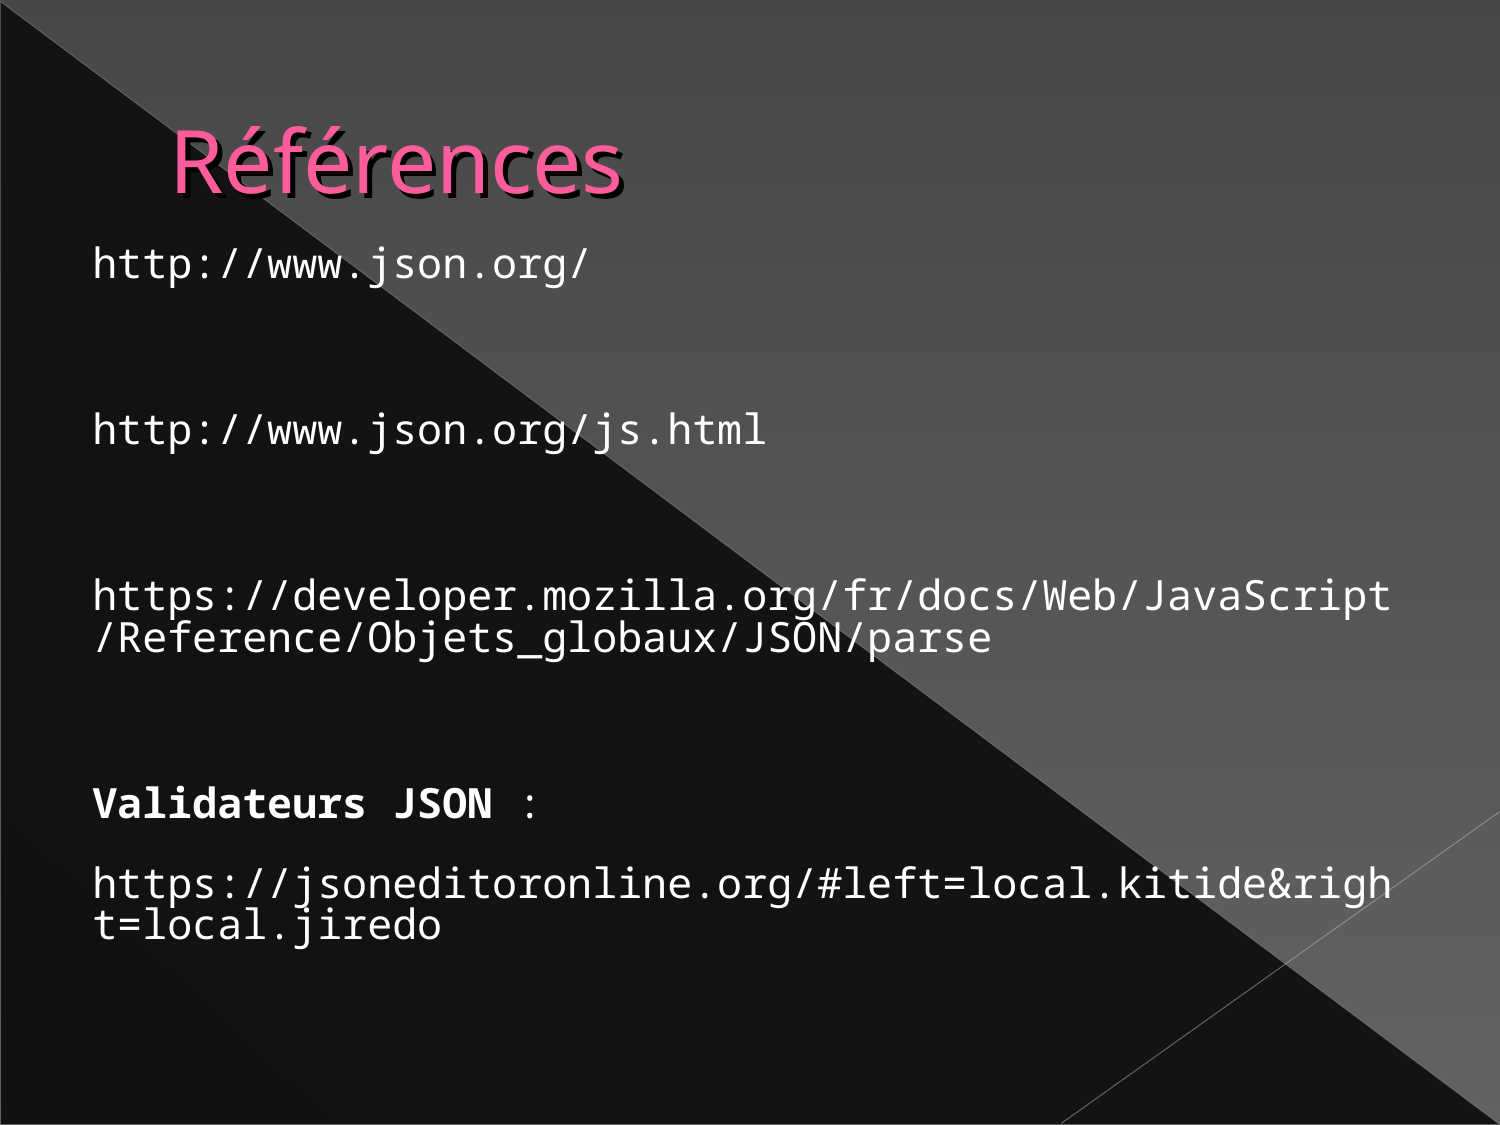

# Références
http://www.json.org/
http://www.json.org/js.html
https://developer.mozilla.org/fr/docs/Web/JavaScript/Reference/Objets_globaux/JSON/parse
Validateurs JSON :
https://jsoneditoronline.org/#left=local.kitide&right=local.jiredo